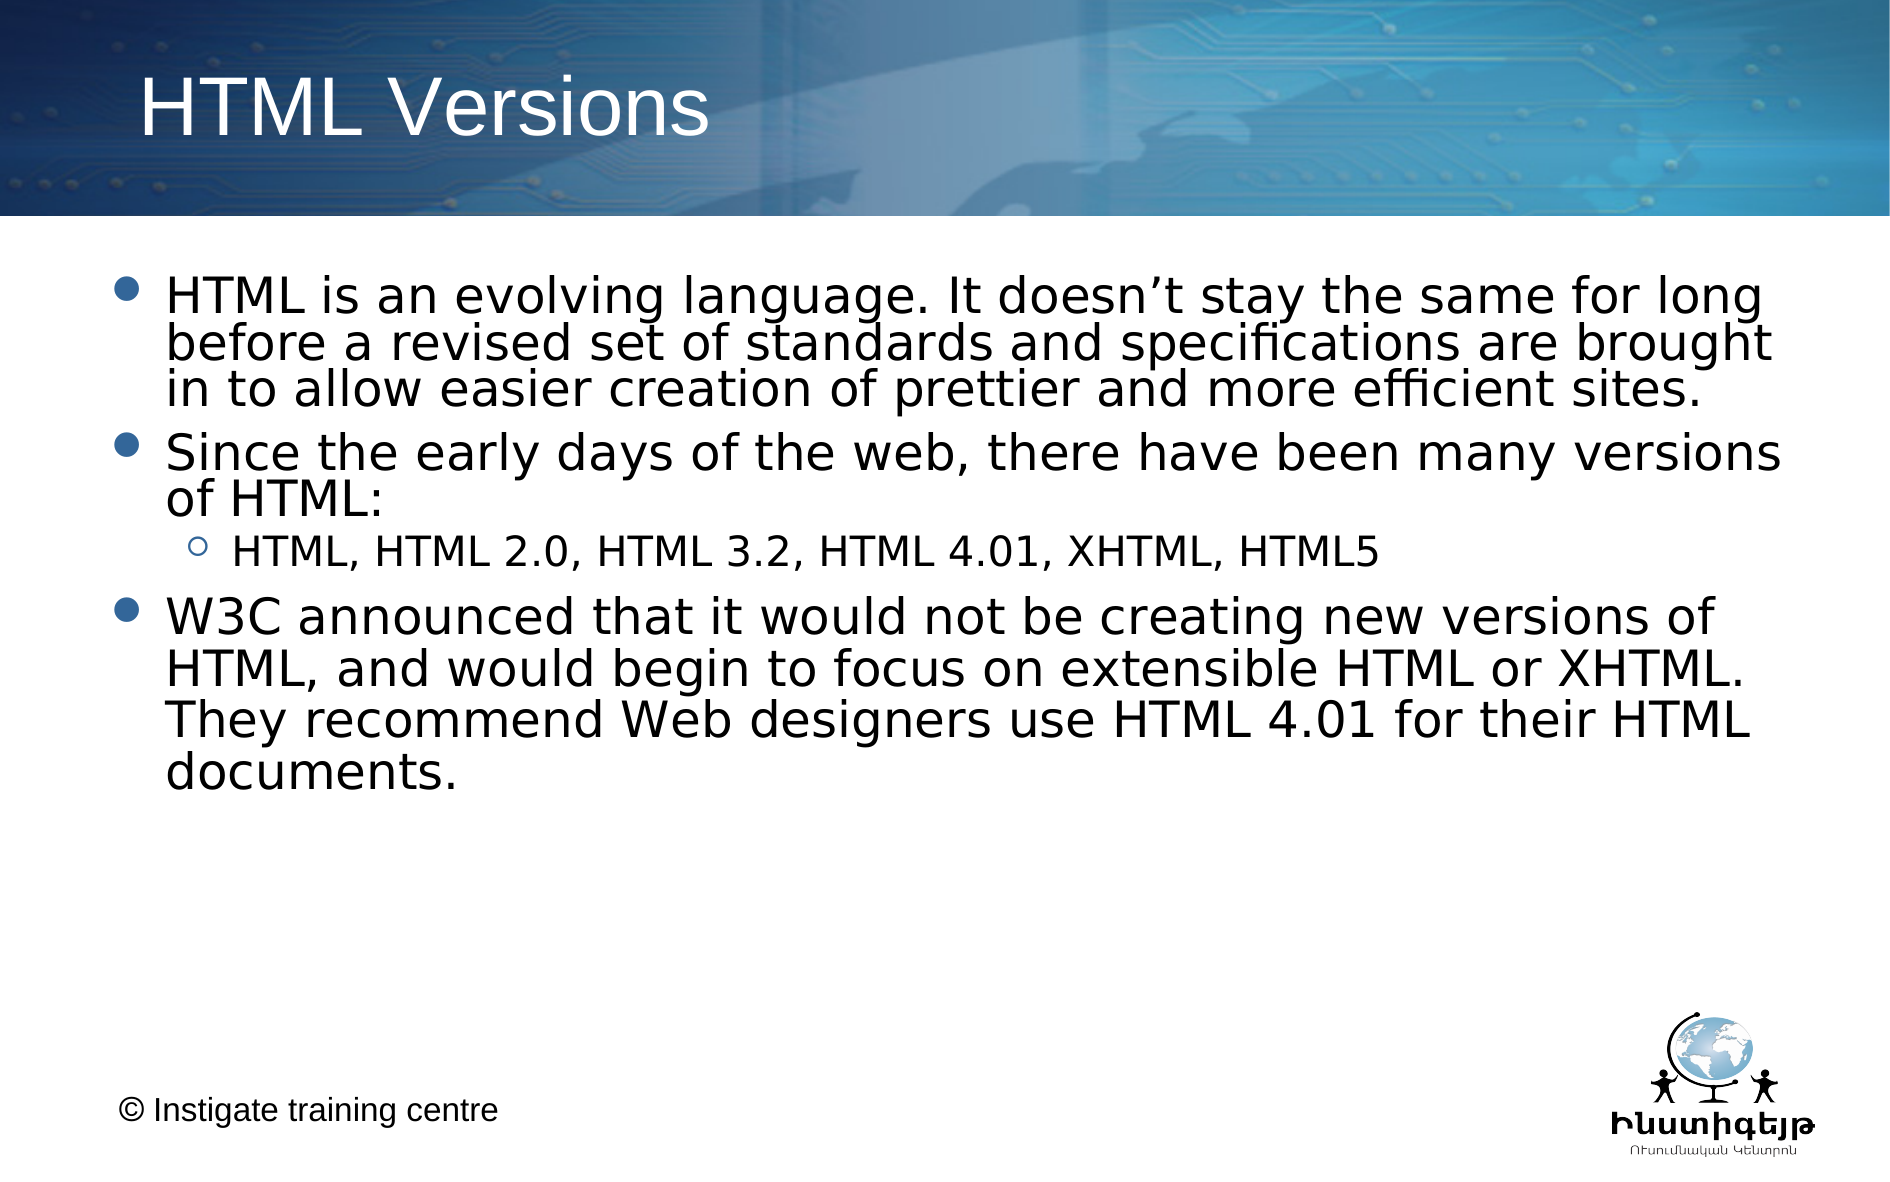

HTML Versions
# HTML is an evolving language. It doesn’t stay the same for long before a revised set of standards and specifications are brought in to allow easier creation of prettier and more efficient sites.
Since the early days of the web, there have been many versions of HTML:
HTML, HTML 2.0, HTML 3.2, HTML 4.01, XHTML, HTML5
W3C announced that it would not be creating new versions of HTML, and would begin to focus on extensible HTML or XHTML. They recommend Web designers use HTML 4.01 for their HTML documents.